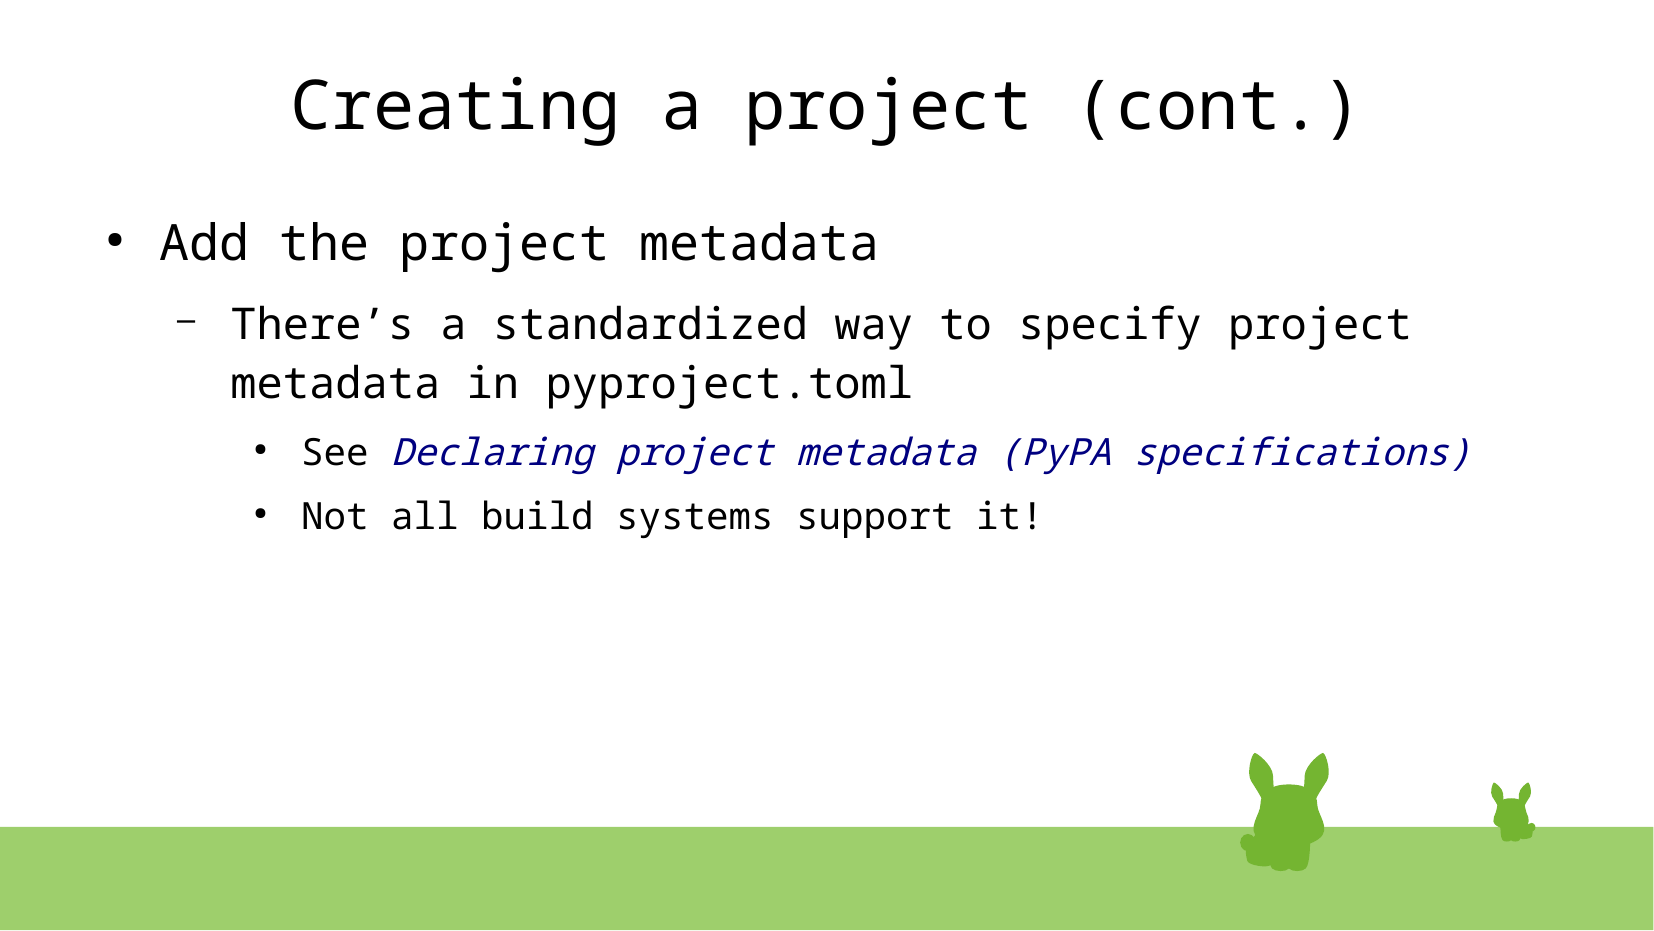

# Creating a project (cont.)
Add the project metadata
There’s a standardized way to specify project metadata in pyproject.toml
See Declaring project metadata (PyPA specifications)
Not all build systems support it!